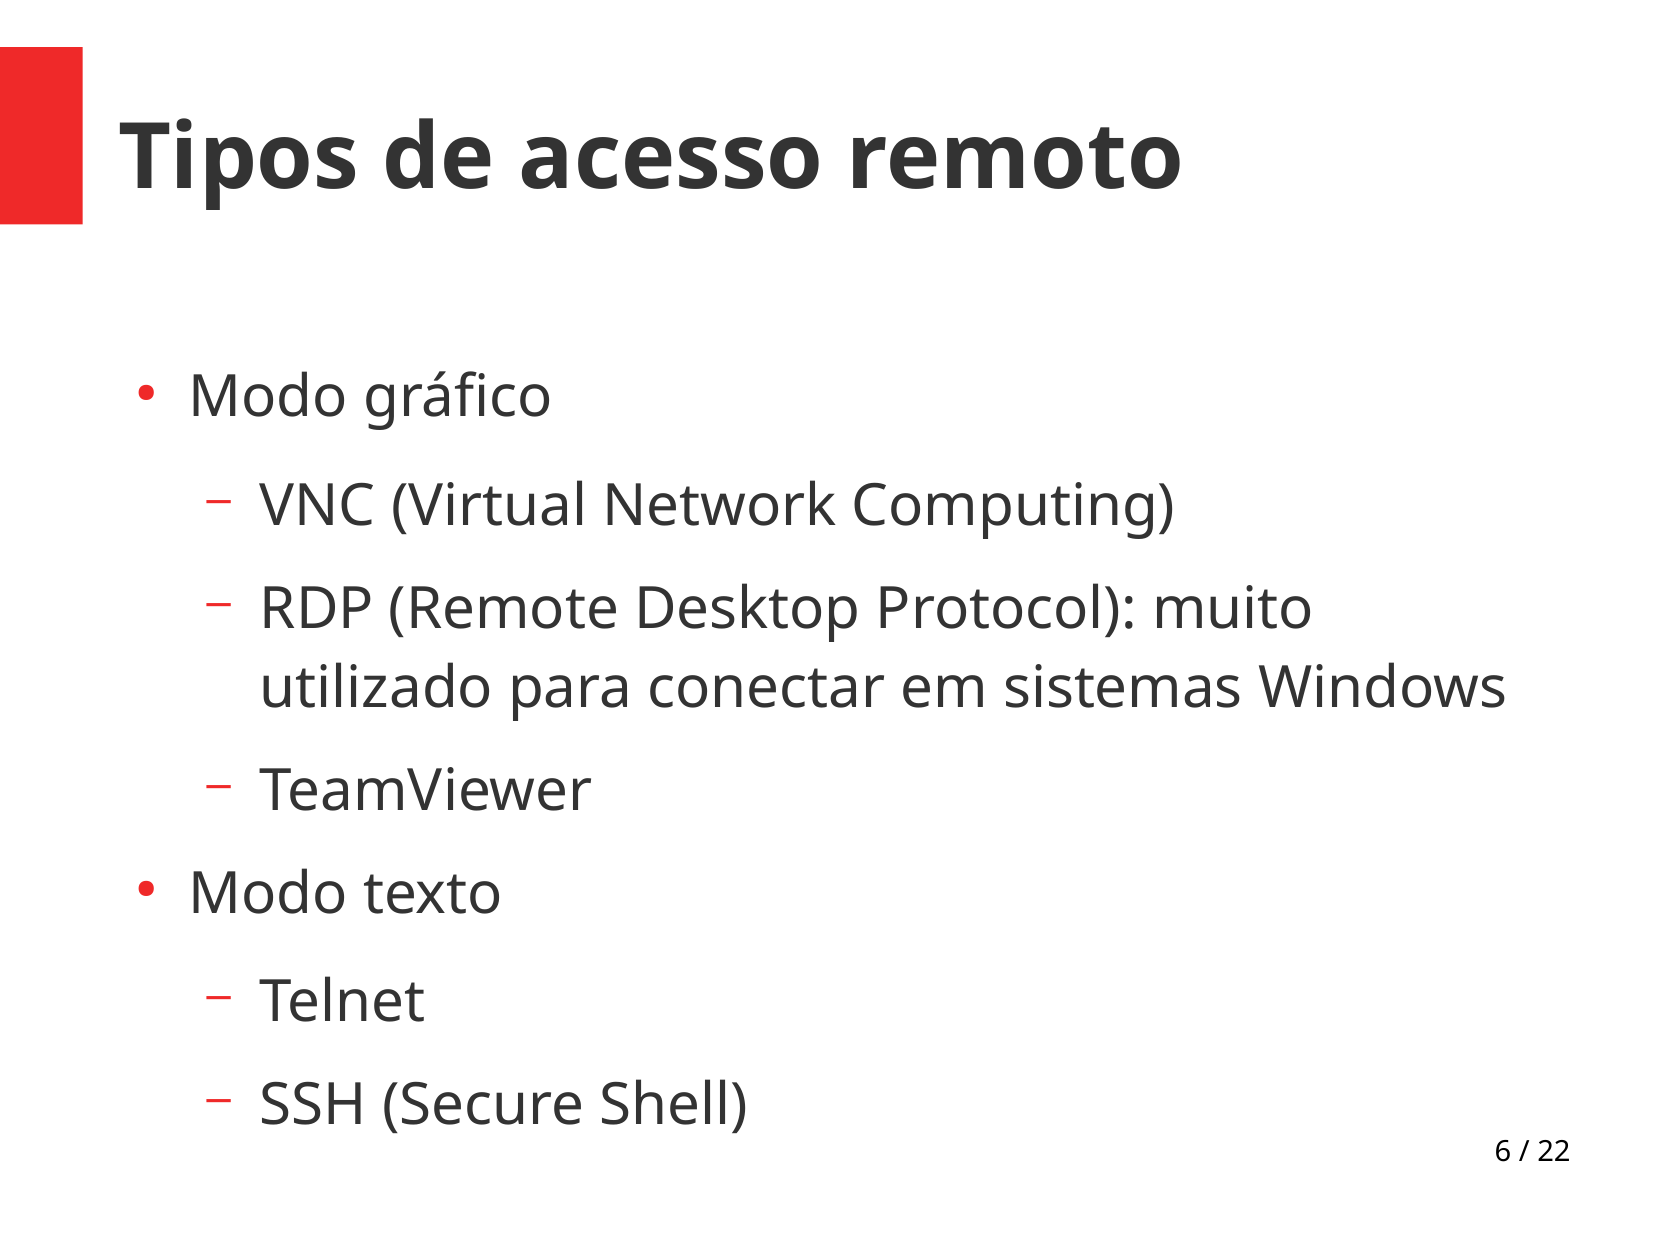

# Tipos de acesso remoto
Modo gráfico
VNC (Virtual Network Computing)
RDP (Remote Desktop Protocol): muito utilizado para conectar em sistemas Windows
TeamViewer
Modo texto
Telnet
SSH (Secure Shell)
6